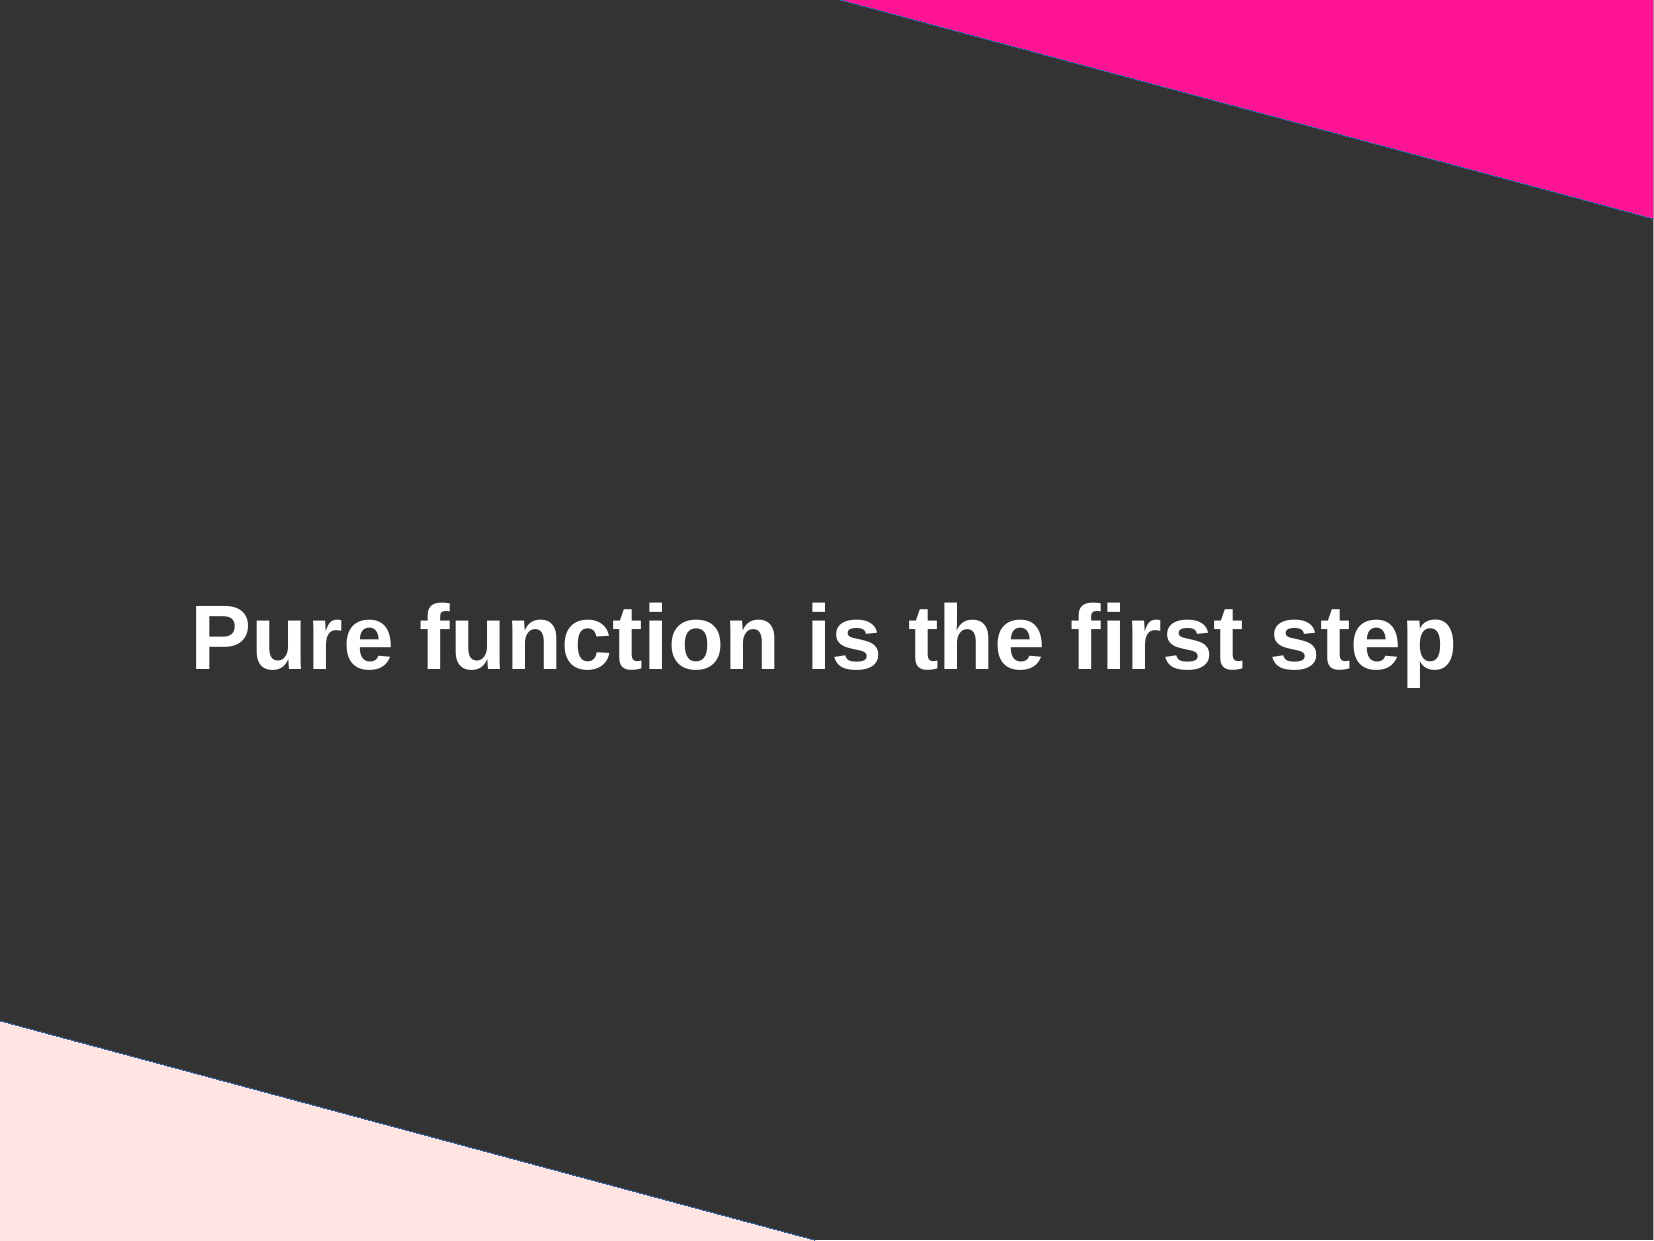

# Pure function is the first step